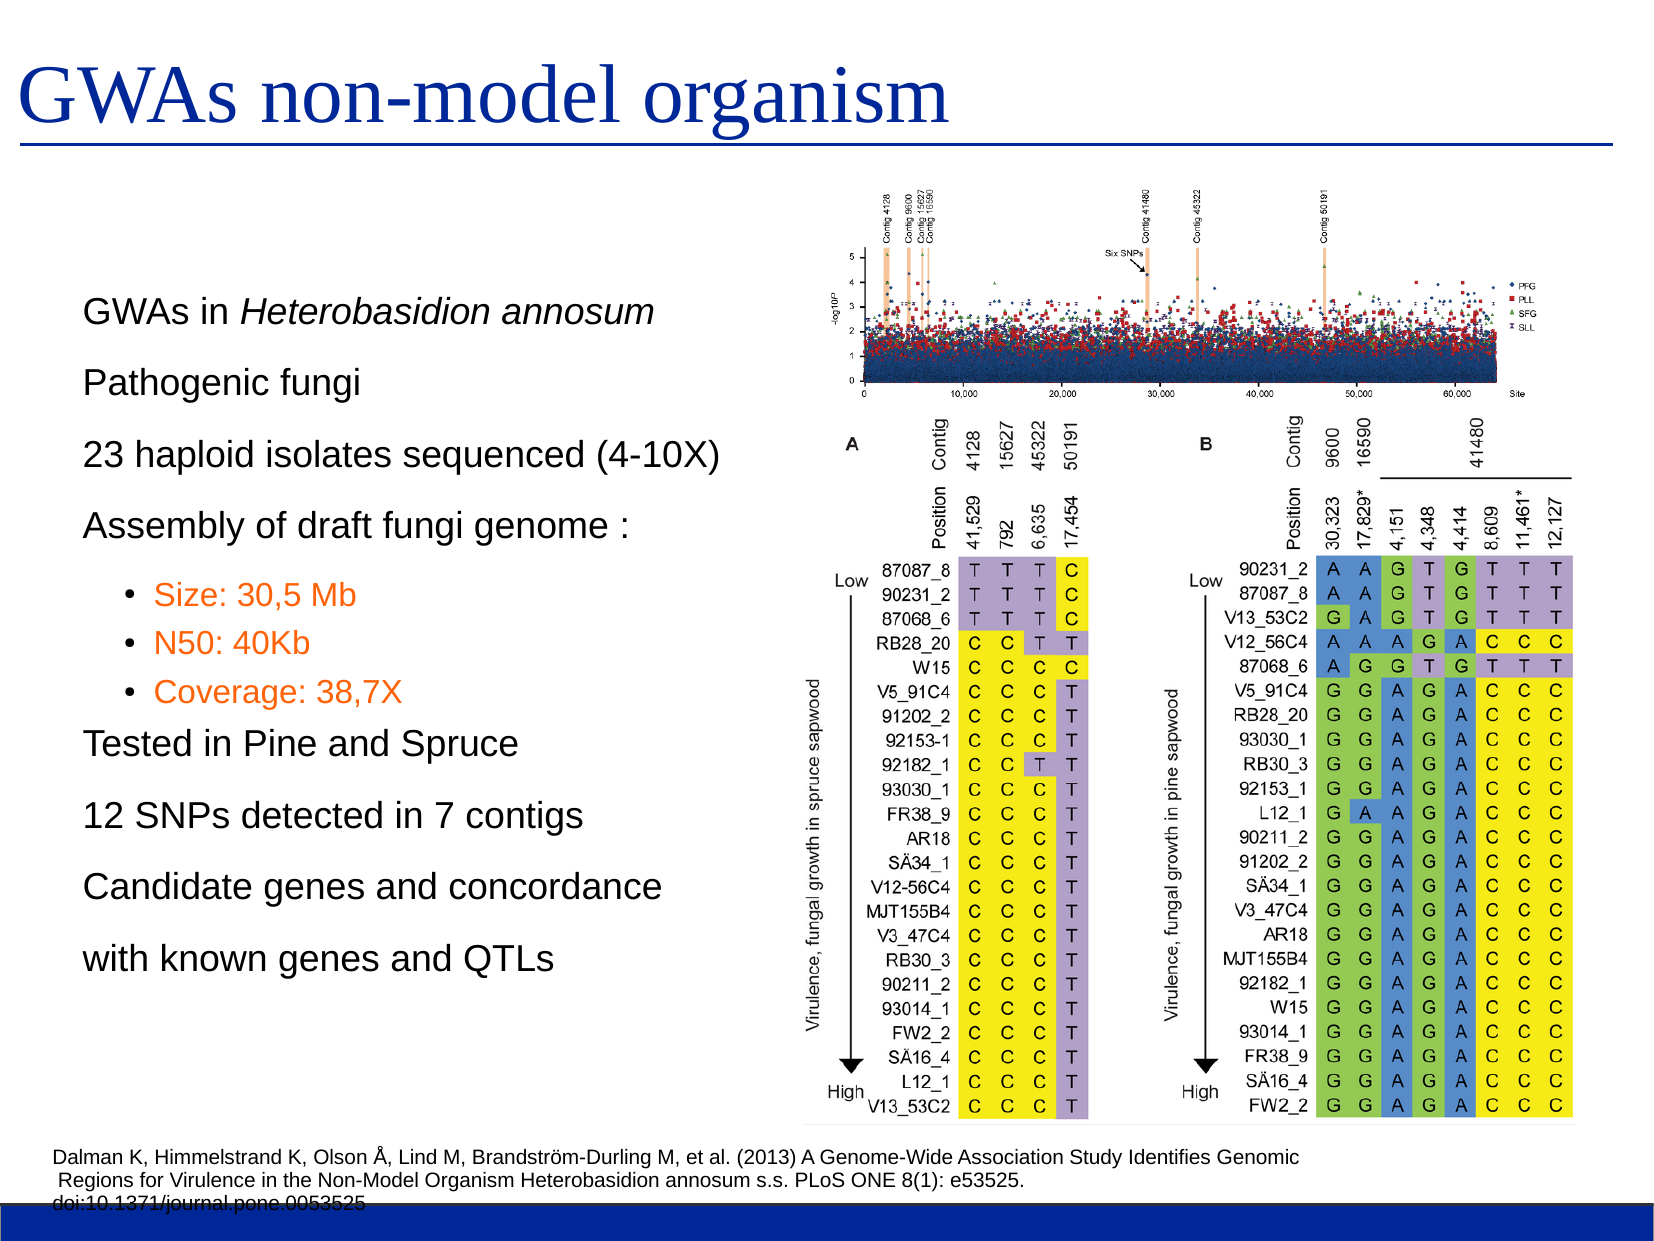

# GWAs non-model organism
GWAs in Heterobasidion annosum
Pathogenic fungi
23 haploid isolates sequenced (4-10X)
Assembly of draft fungi genome :
Size: 30,5 Mb
N50: 40Kb
Coverage: 38,7X
Tested in Pine and Spruce
12 SNPs detected in 7 contigs
Candidate genes and concordance
with known genes and QTLs
Dalman K, Himmelstrand K, Olson Å, Lind M, Brandström-Durling M, et al. (2013) A Genome-Wide Association Study Identifies Genomic
 Regions for Virulence in the Non-Model Organism Heterobasidion annosum s.s. PLoS ONE 8(1): e53525. doi:10.1371/journal.pone.0053525